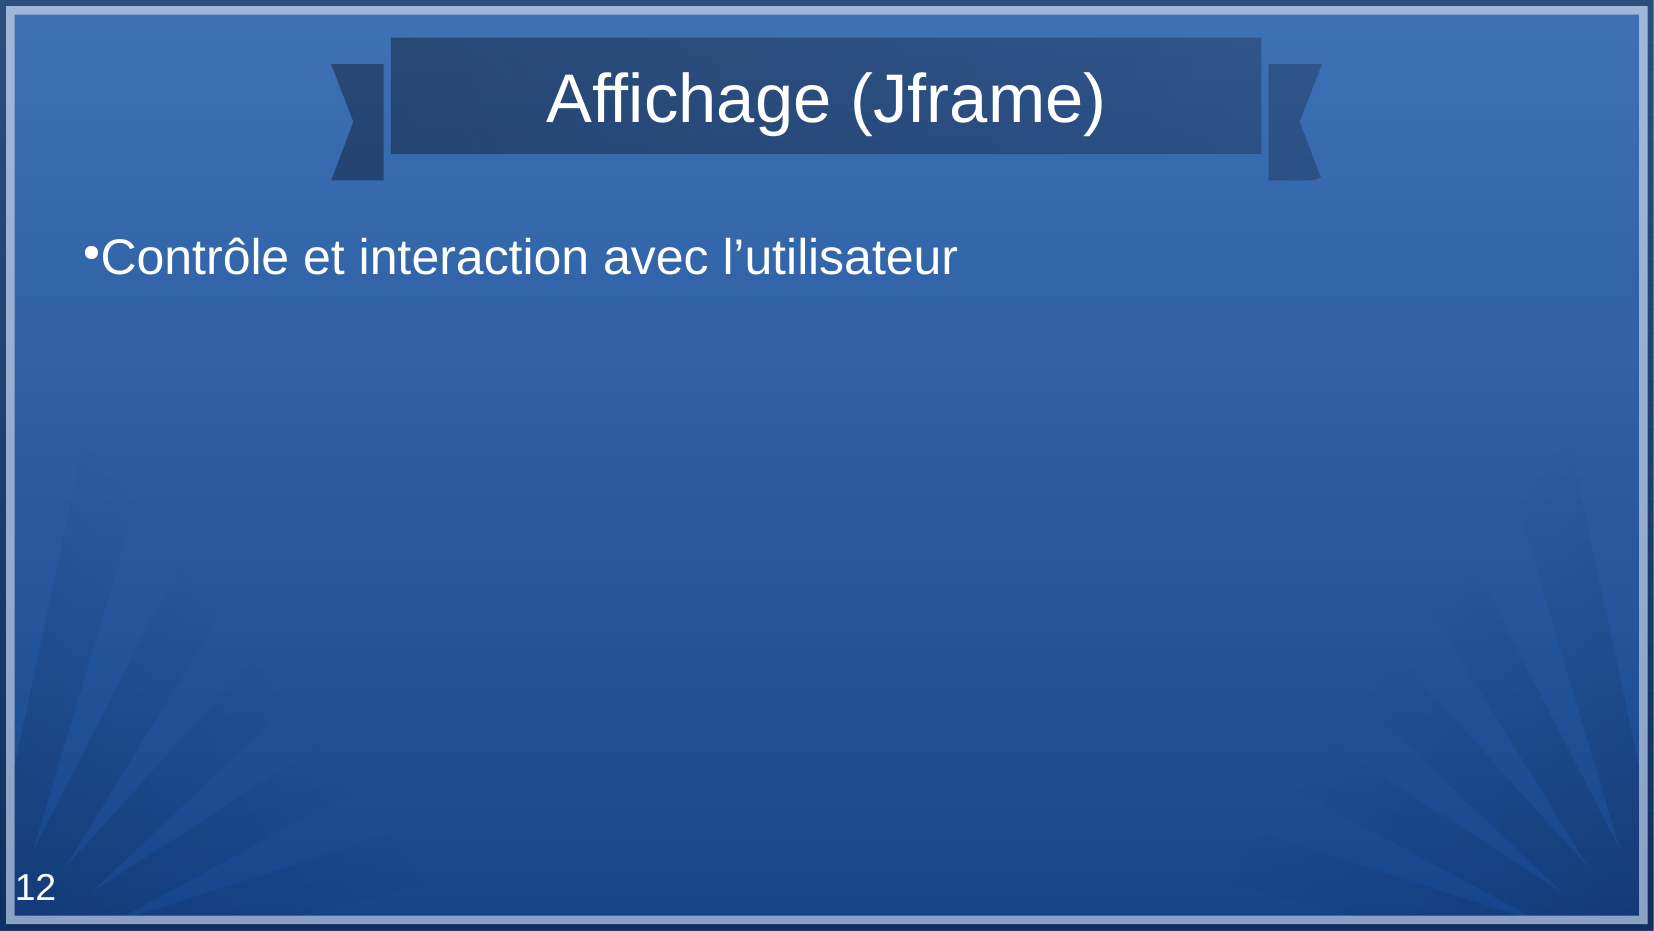

# Affichage (Jframe)
Contrôle et interaction avec l’utilisateur